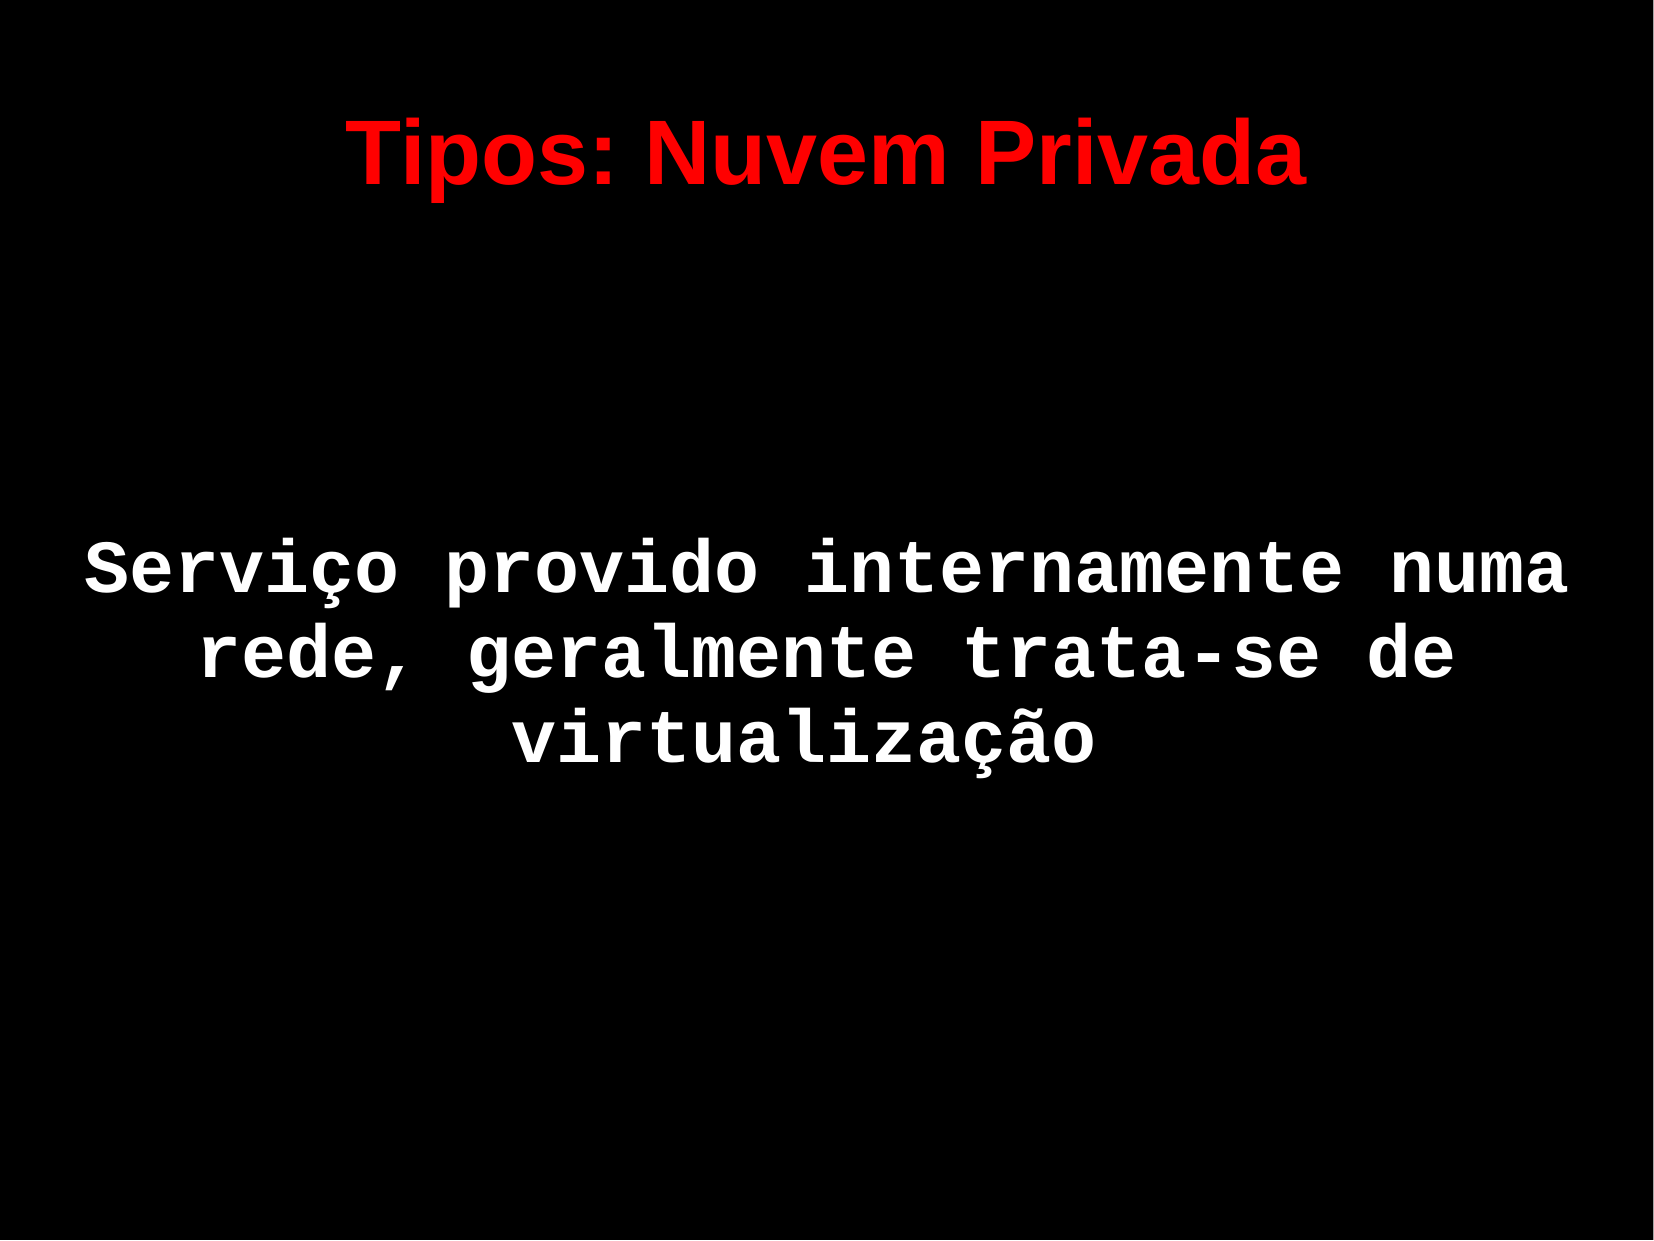

Tipos: Nuvem Privada
# Serviço provido internamente numa rede, geralmente trata-se de virtualização